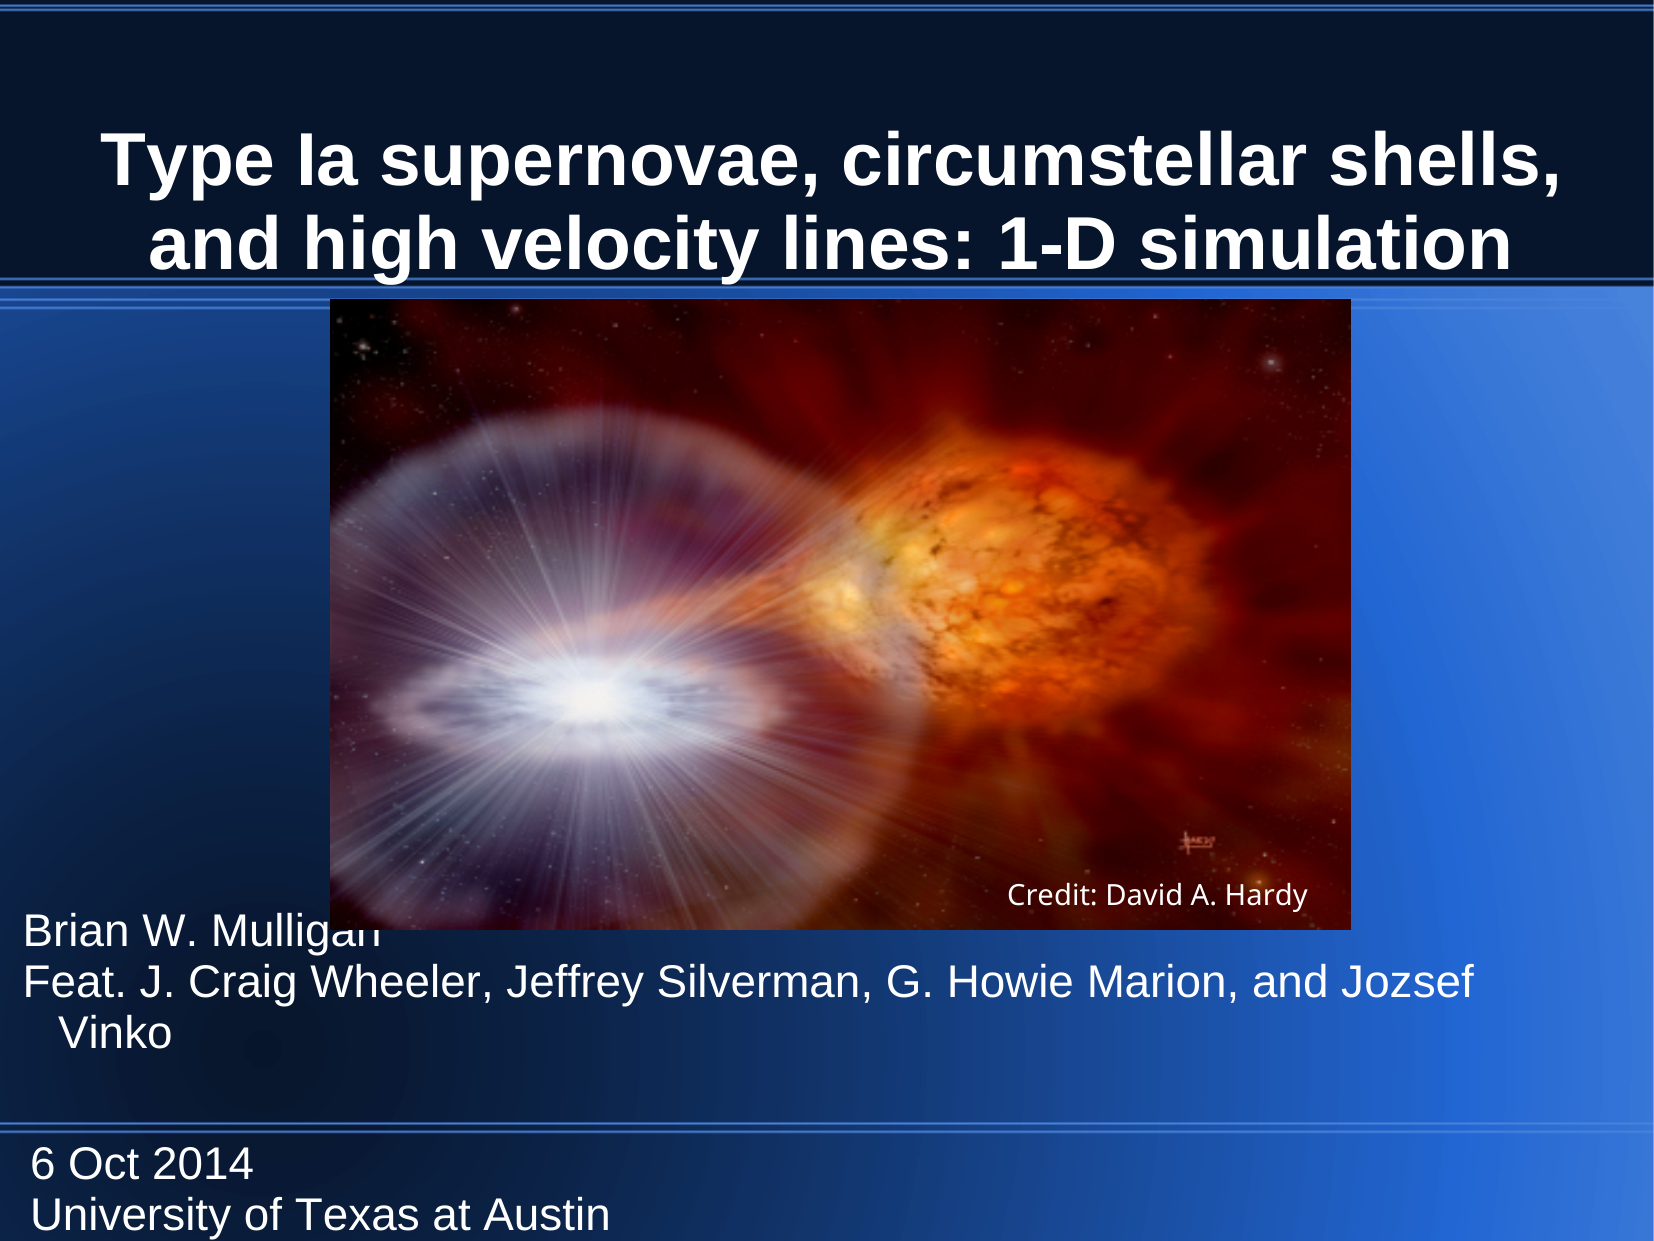

# Type Ia supernovae, circumstellar shells, and high velocity lines: 1-D simulation
Credit: David A. Hardy
Brian W. Mulligan
Feat. J. Craig Wheeler, Jeffrey Silverman, G. Howie Marion, and Jozsef Vinko
6 Oct 2014
University of Texas at Austin